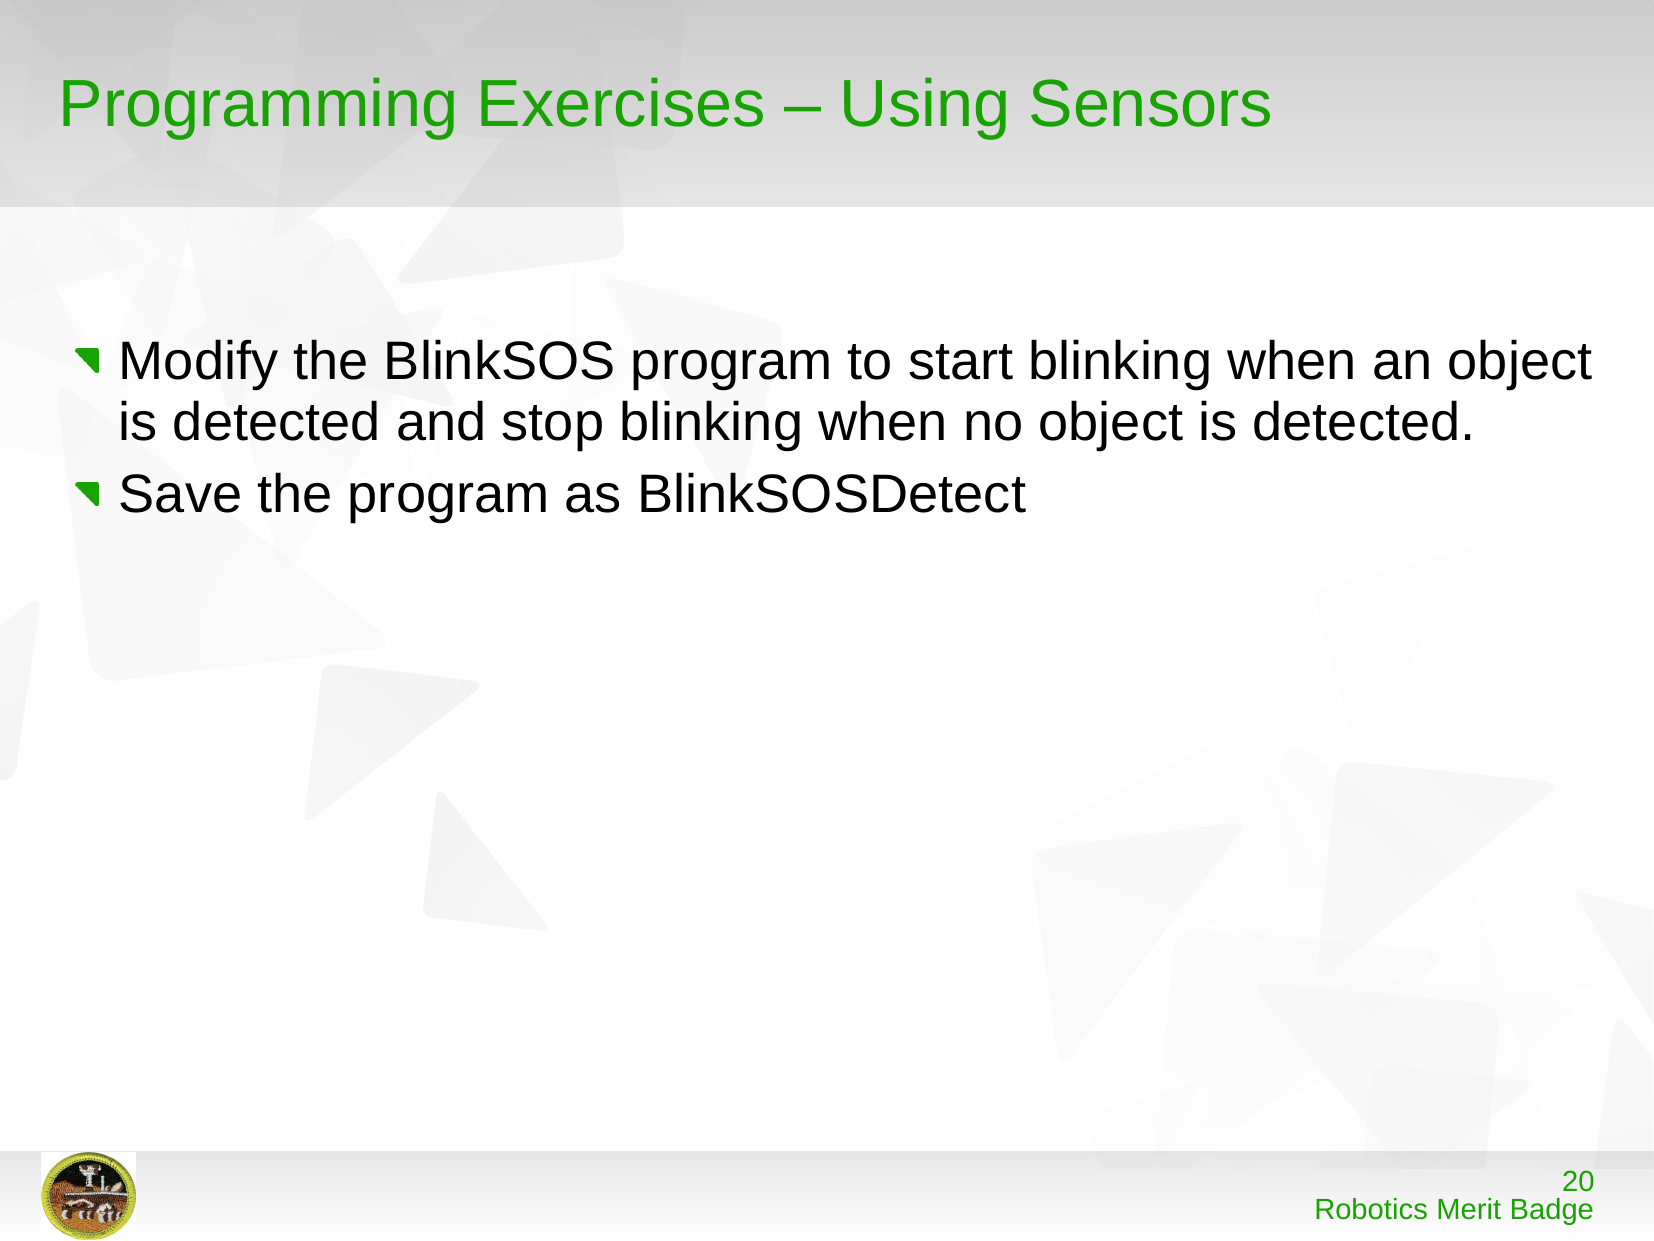

# Programming Exercises – Using Sensors
Modify the BlinkSOS program to start blinking when an object is detected and stop blinking when no object is detected.
Save the program as BlinkSOSDetect
20
Robotics Merit Badge